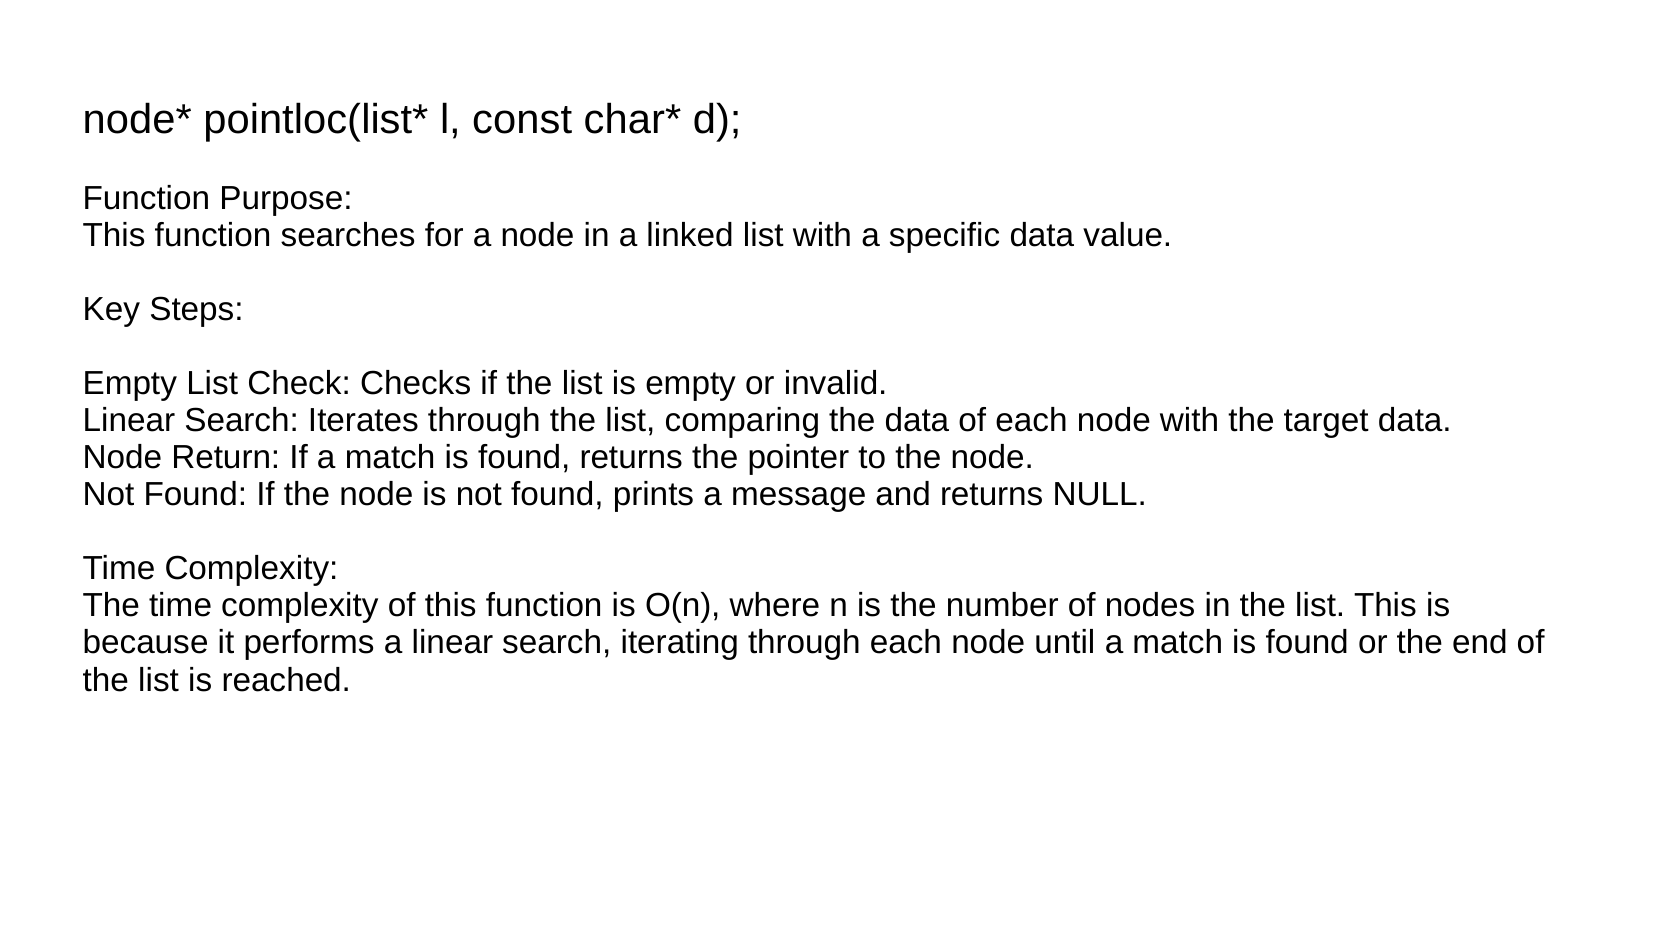

# node* pointloc(list* l, const char* d);
Function Purpose:
This function searches for a node in a linked list with a specific data value.
Key Steps:
Empty List Check: Checks if the list is empty or invalid.
Linear Search: Iterates through the list, comparing the data of each node with the target data.
Node Return: If a match is found, returns the pointer to the node.
Not Found: If the node is not found, prints a message and returns NULL.
Time Complexity:
The time complexity of this function is O(n), where n is the number of nodes in the list. This is because it performs a linear search, iterating through each node until a match is found or the end of the list is reached.